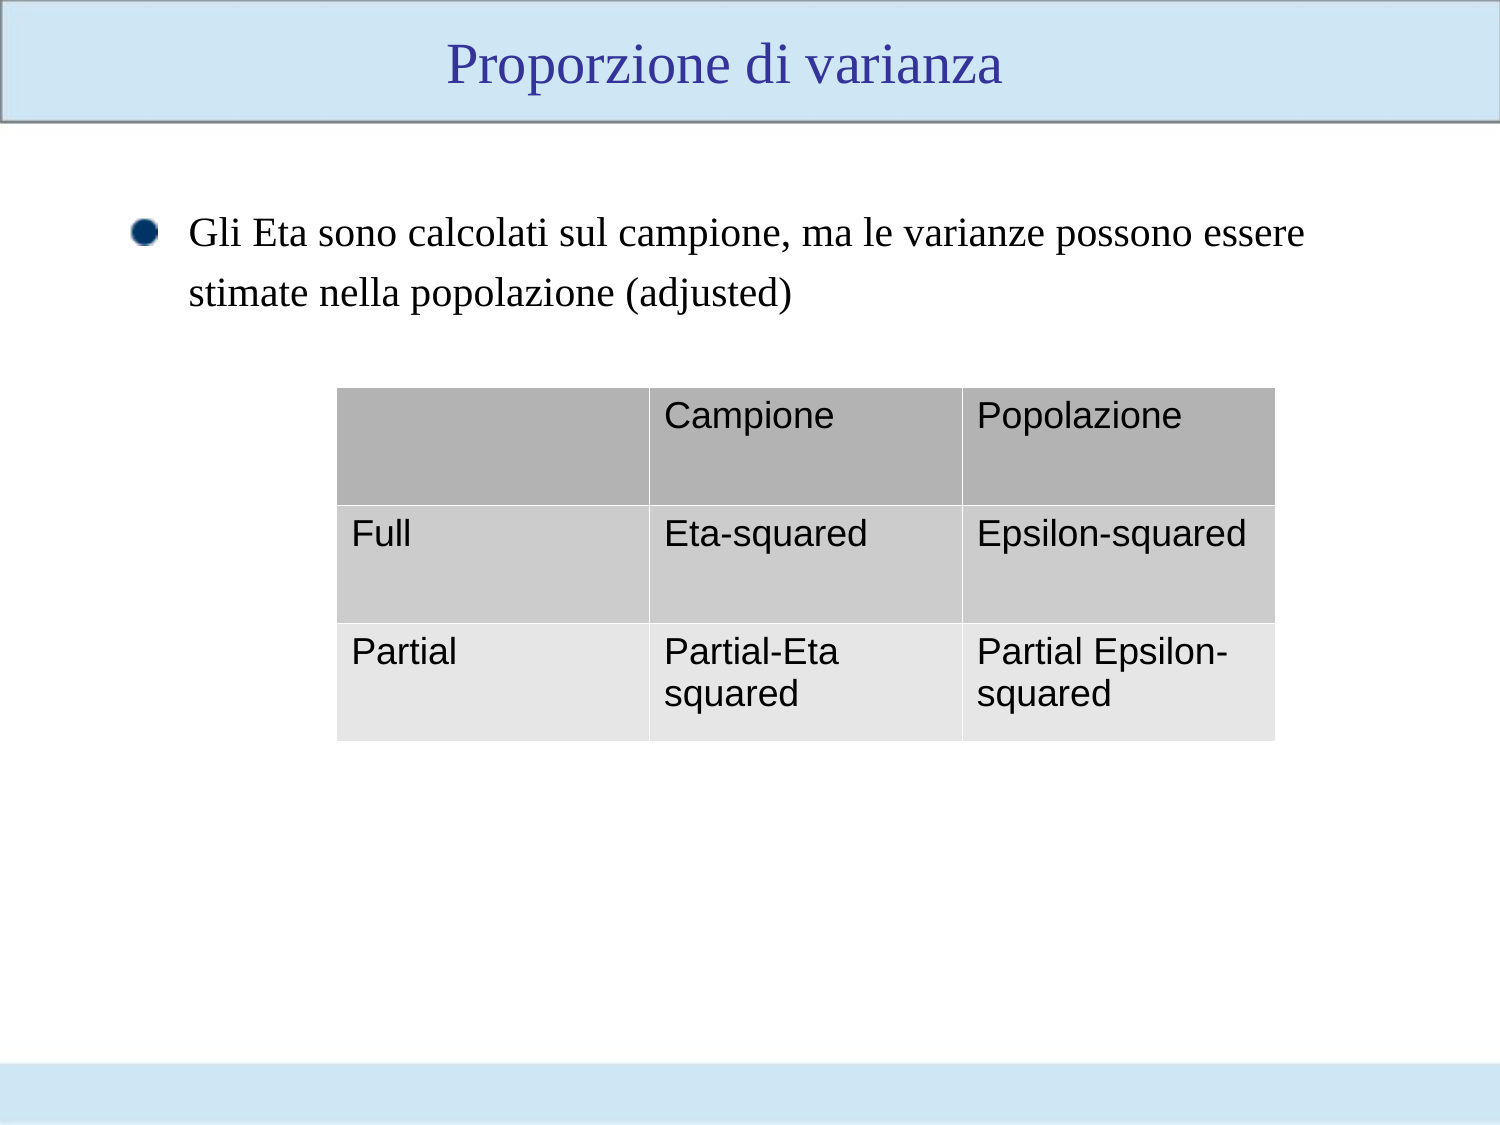

# Proporzione di varianza
Gli Eta sono calcolati sul campione, ma le varianze possono essere stimate nella popolazione (adjusted)
| | Campione | Popolazione |
| --- | --- | --- |
| Full | Eta-squared | Epsilon-squared |
| Partial | Partial-Eta squared | Partial Epsilon-squared |